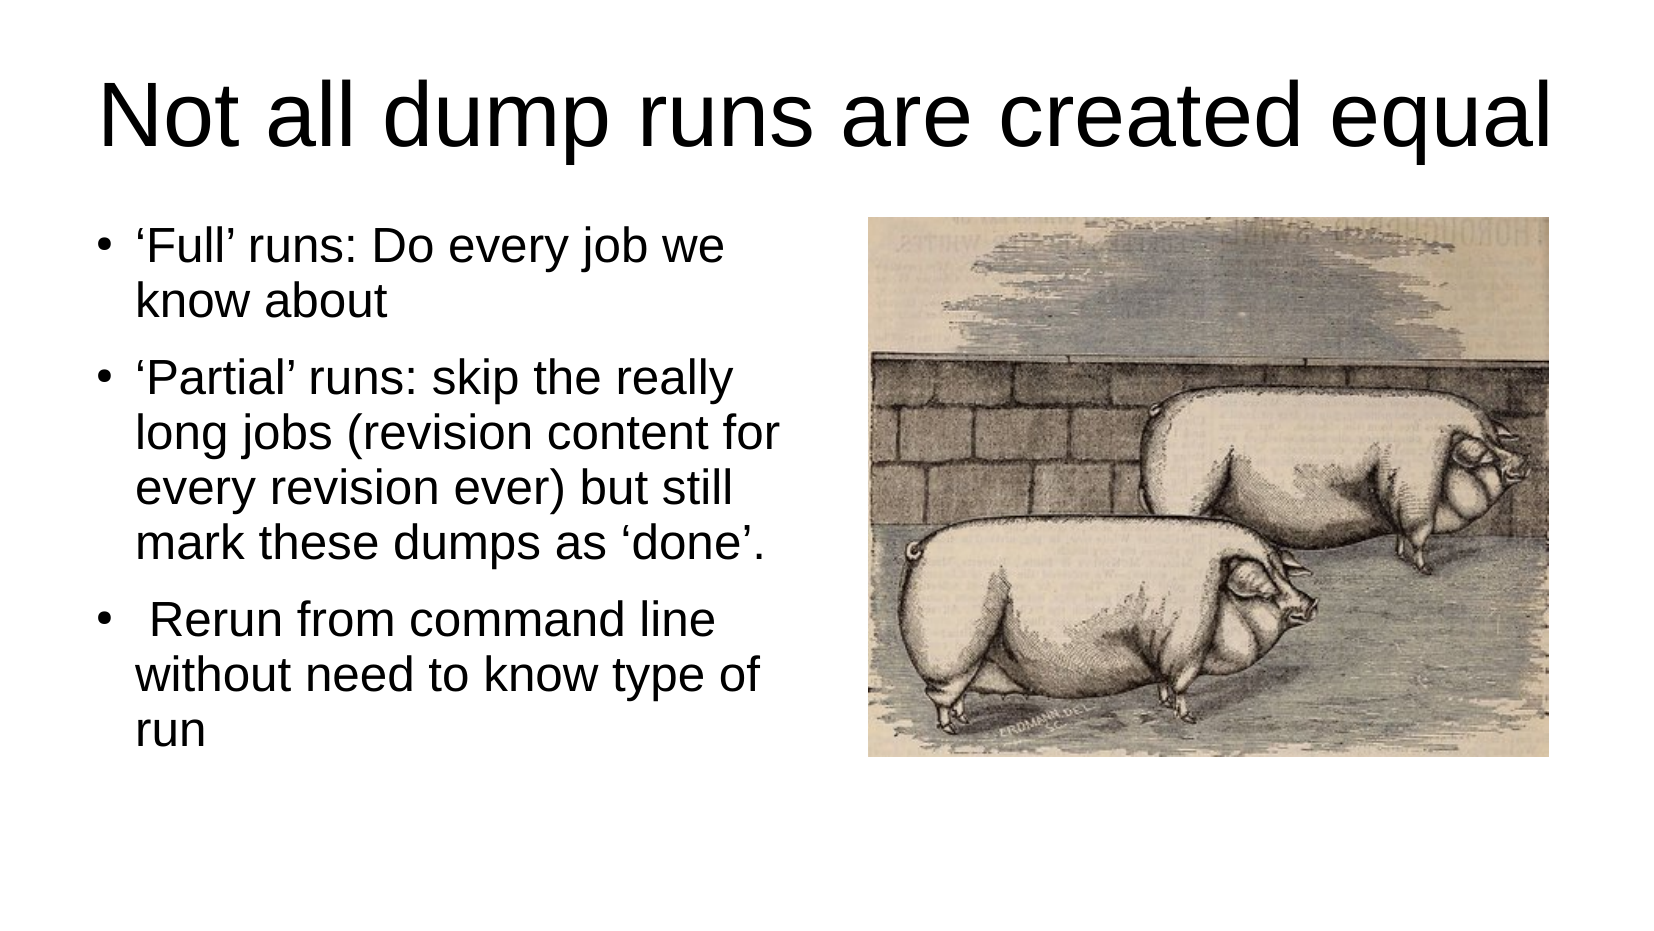

# Not all dump runs are created equal
‘Full’ runs: Do every job we know about
‘Partial’ runs: skip the really long jobs (revision content for every revision ever) but still mark these dumps as ‘done’.
 Rerun from command line without need to know type of run